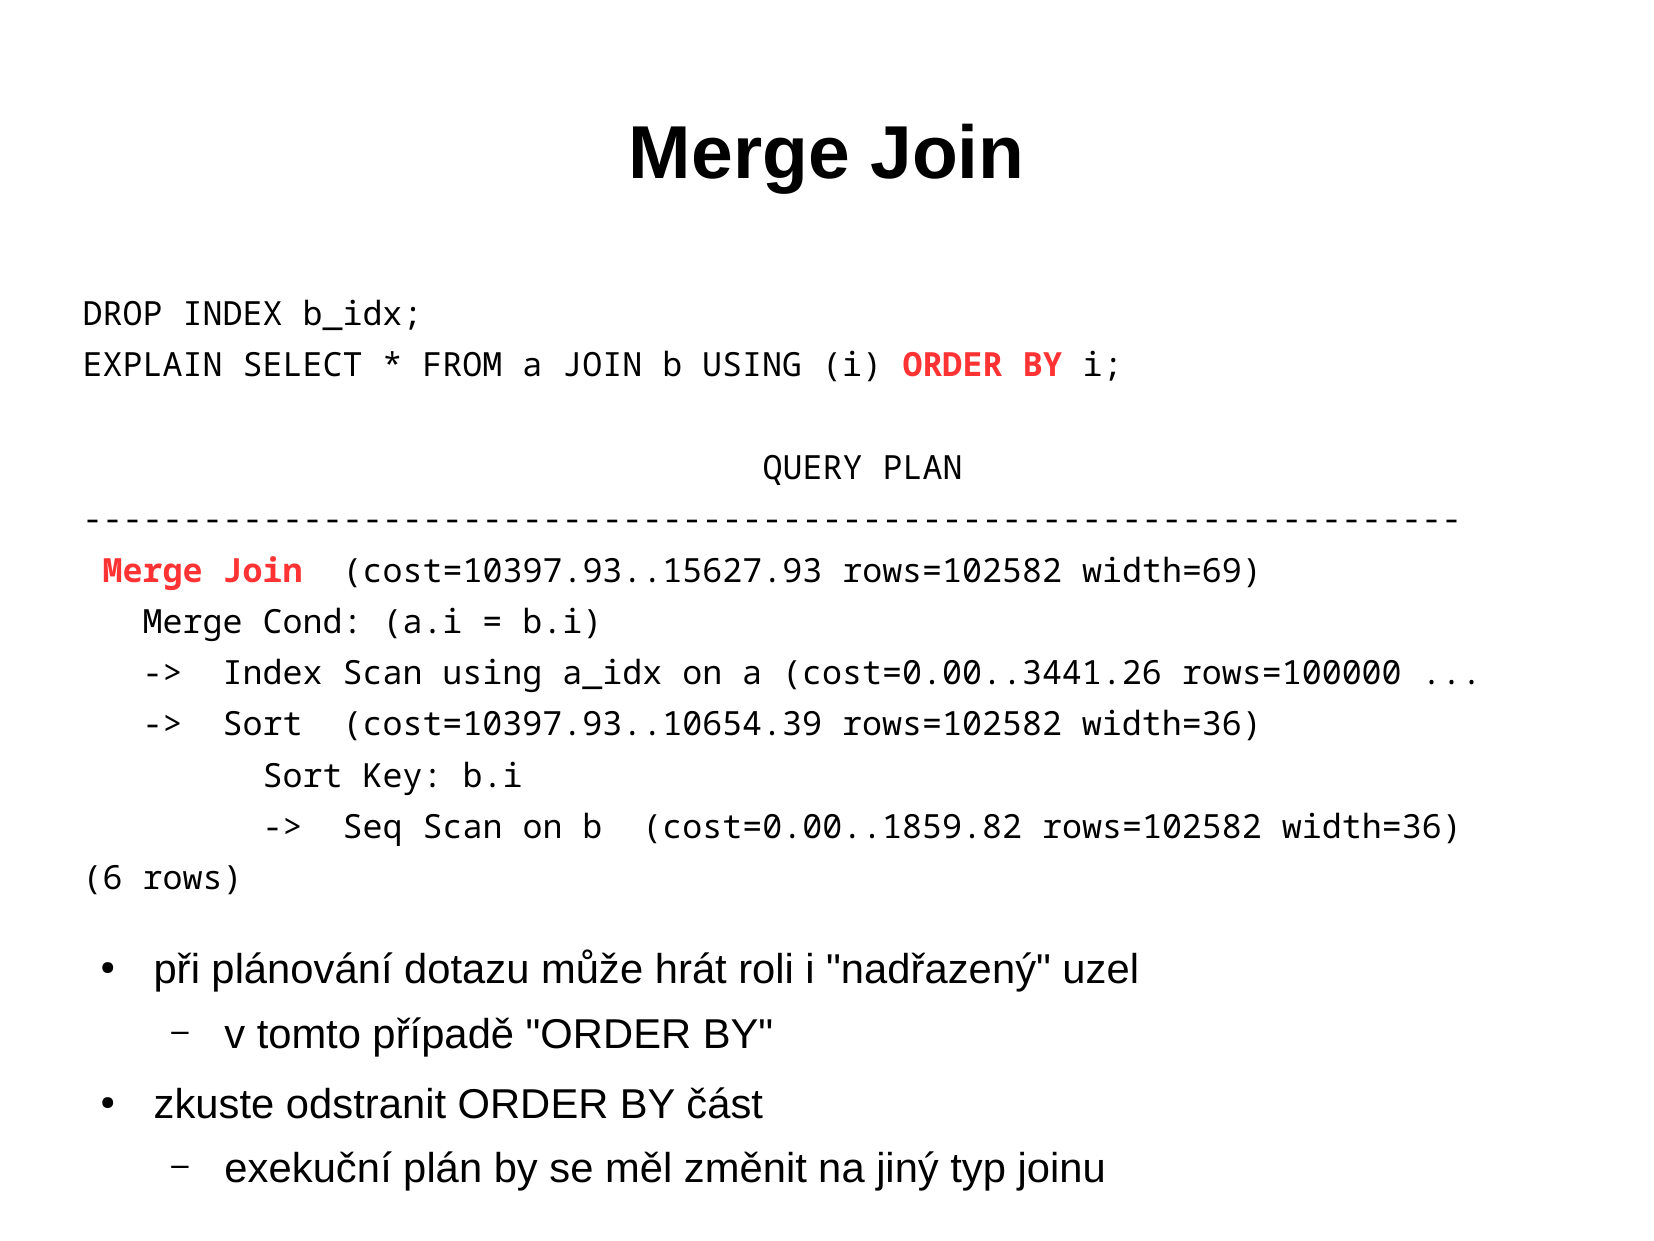

# Merge Join
DROP INDEX b_idx;
EXPLAIN SELECT * FROM a JOIN b USING (i) ORDER BY i;
 QUERY PLAN
---------------------------------------------------------------------
 Merge Join (cost=10397.93..15627.93 rows=102582 width=69)
 Merge Cond: (a.i = b.i)
 -> Index Scan using a_idx on a (cost=0.00..3441.26 rows=100000 ...
 -> Sort (cost=10397.93..10654.39 rows=102582 width=36)
 Sort Key: b.i
 -> Seq Scan on b (cost=0.00..1859.82 rows=102582 width=36)
(6 rows)
při plánování dotazu může hrát roli i "nadřazený" uzel
v tomto případě "ORDER BY"
zkuste odstranit ORDER BY část
exekuční plán by se měl změnit na jiný typ joinu
cvičení: 15-merge-join.sql